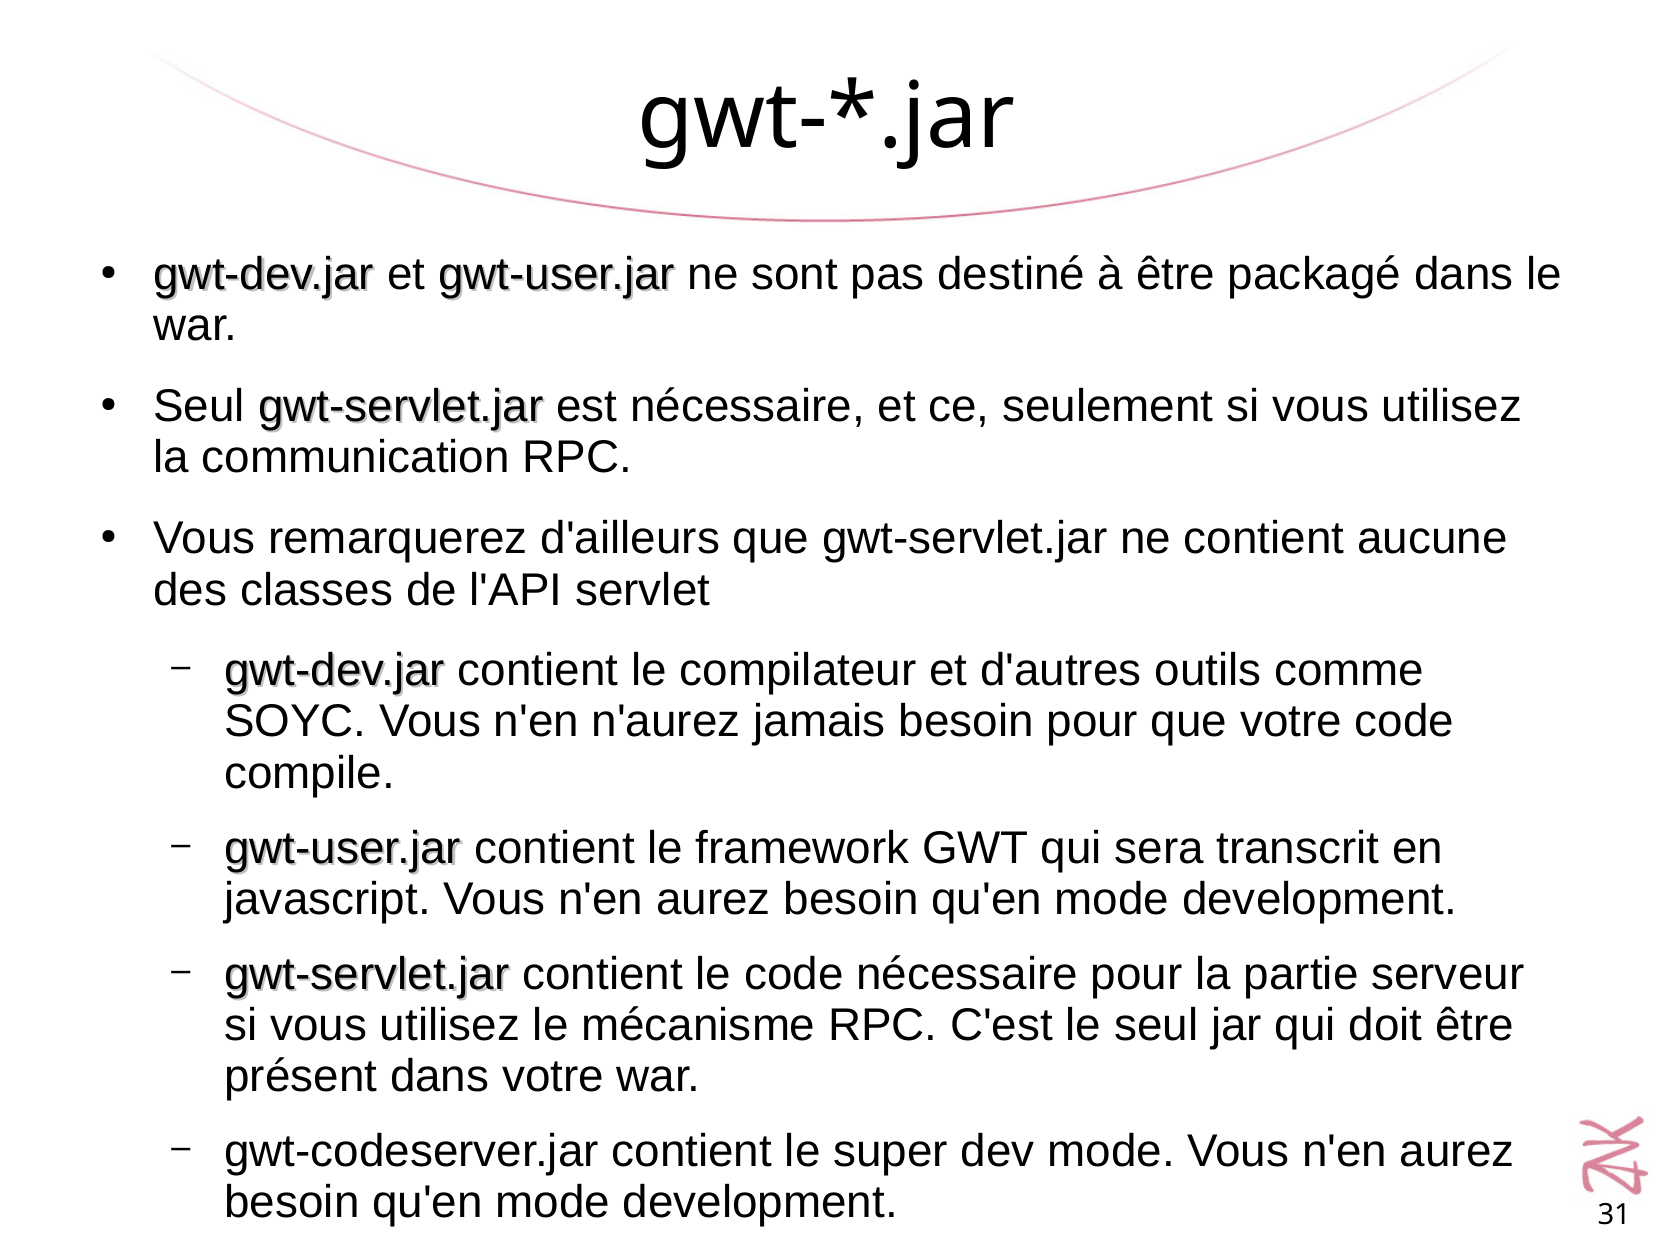

# gwt-*.jar
gwt-dev.jar et gwt-user.jar ne sont pas destiné à être packagé dans le war.
Seul gwt-servlet.jar est nécessaire, et ce, seulement si vous utilisez la communication RPC.
Vous remarquerez d'ailleurs que gwt-servlet.jar ne contient aucune des classes de l'API servlet
gwt-dev.jar contient le compilateur et d'autres outils comme SOYC. Vous n'en n'aurez jamais besoin pour que votre code compile.
gwt-user.jar contient le framework GWT qui sera transcrit en javascript. Vous n'en aurez besoin qu'en mode development.
gwt-servlet.jar contient le code nécessaire pour la partie serveur si vous utilisez le mécanisme RPC. C'est le seul jar qui doit être présent dans votre war.
gwt-codeserver.jar contient le super dev mode. Vous n'en aurez besoin qu'en mode development.
31